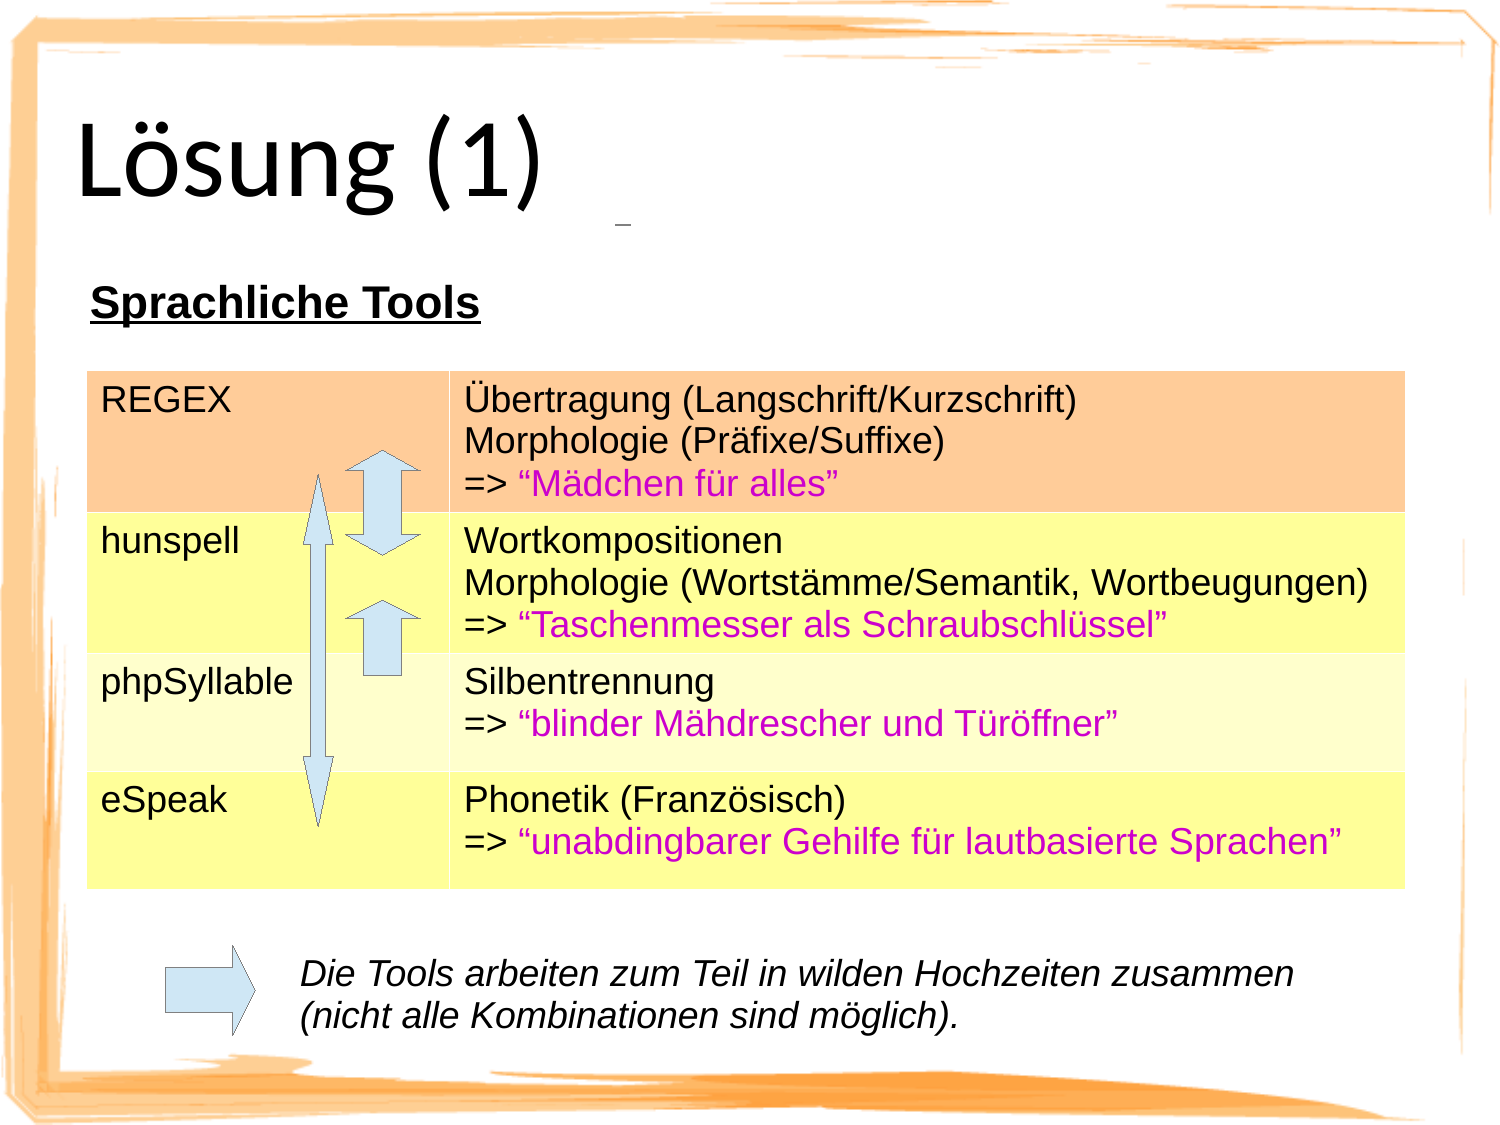

# Lösung (1)
Sprachliche Tools
| REGEX | Übertragung (Langschrift/Kurzschrift) Morphologie (Präfixe/Suffixe) => “Mädchen für alles” |
| --- | --- |
| hunspell | Wortkompositionen Morphologie (Wortstämme/Semantik, Wortbeugungen) => “Taschenmesser als Schraubschlüssel” |
| phpSyllable | Silbentrennung => “blinder Mähdrescher und Türöffner” |
| eSpeak | Phonetik (Französisch) => “unabdingbarer Gehilfe für lautbasierte Sprachen” |
Die Tools arbeiten zum Teil in wilden Hochzeiten zusammen (nicht alle Kombinationen sind möglich).